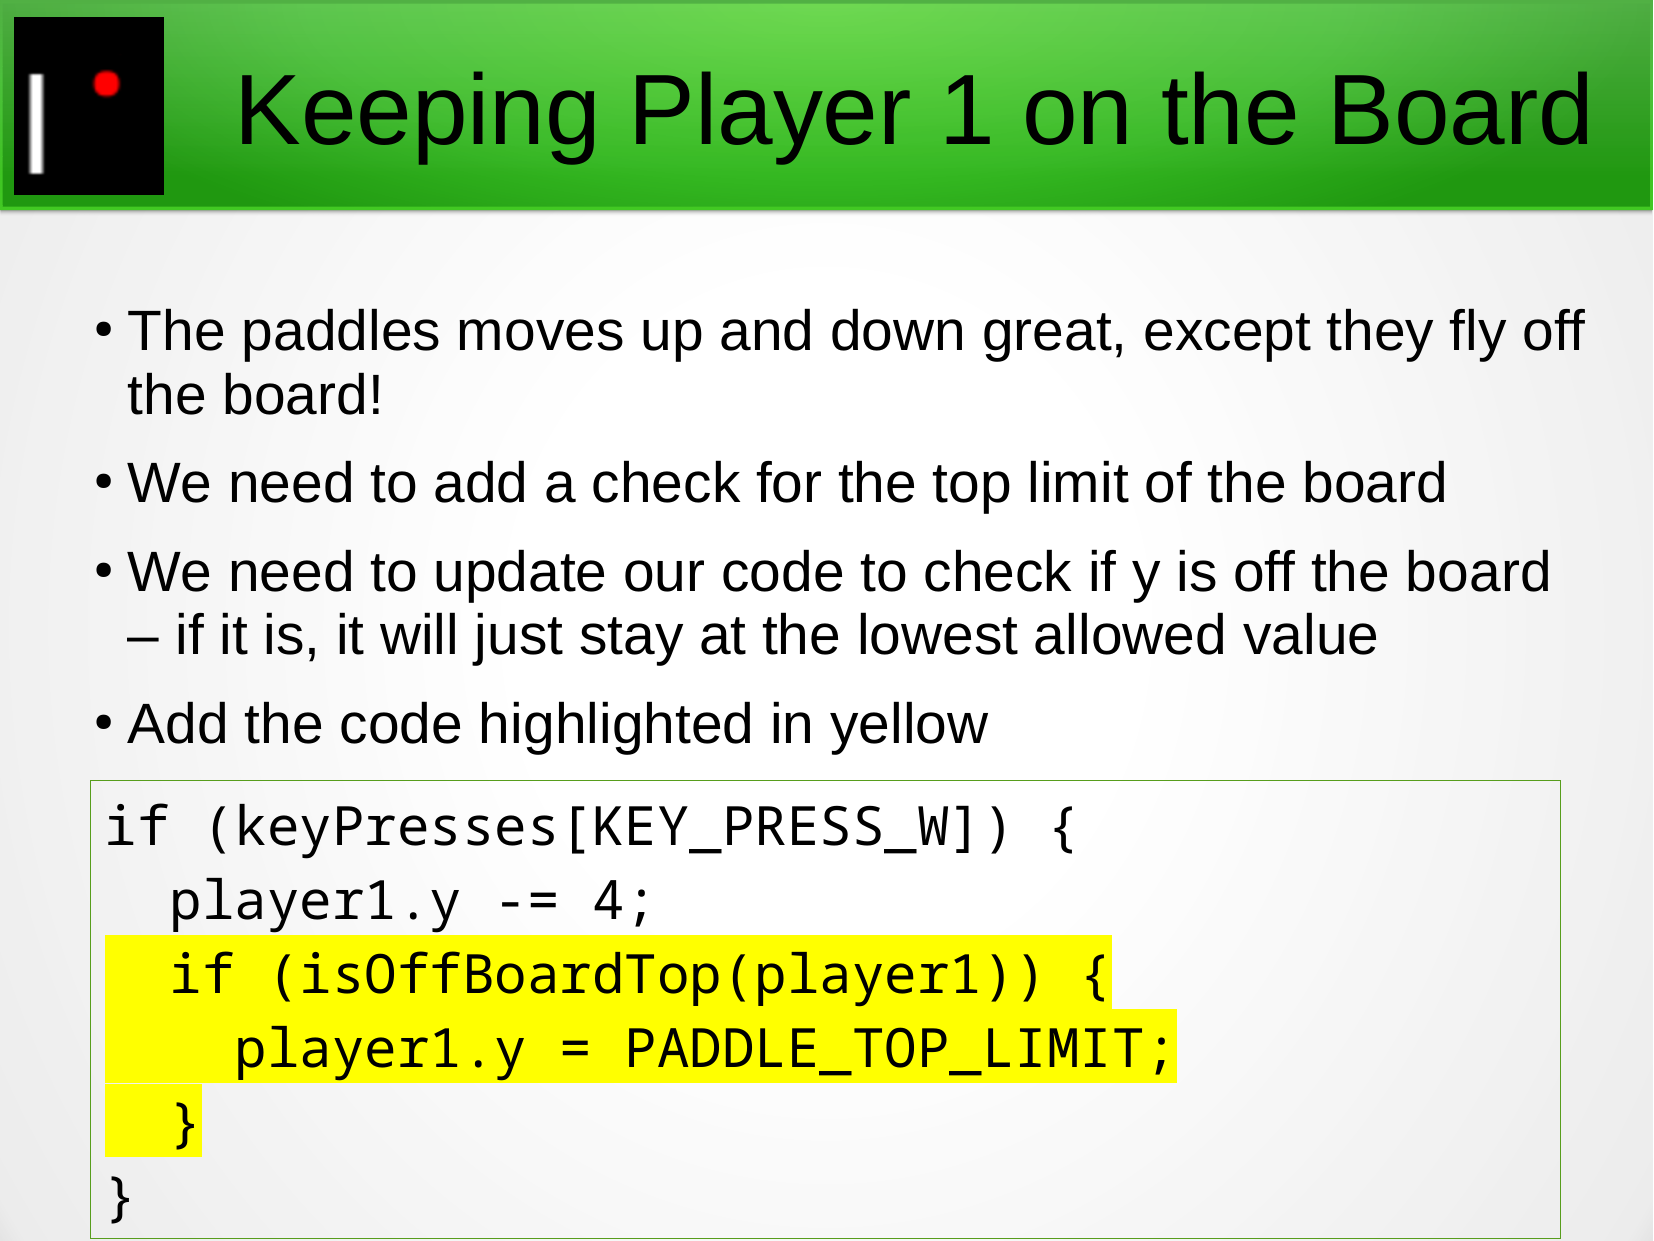

# Keeping Player 1 on the Board
The paddles moves up and down great, except they fly off the board!
We need to add a check for the top limit of the board
We need to update our code to check if y is off the board – if it is, it will just stay at the lowest allowed value
Add the code highlighted in yellow
if (keyPresses[KEY_PRESS_W]) {
 player1.y -= 4;
 if (isOffBoardTop(player1)) {
 player1.y = PADDLE_TOP_LIMIT;
 }
}